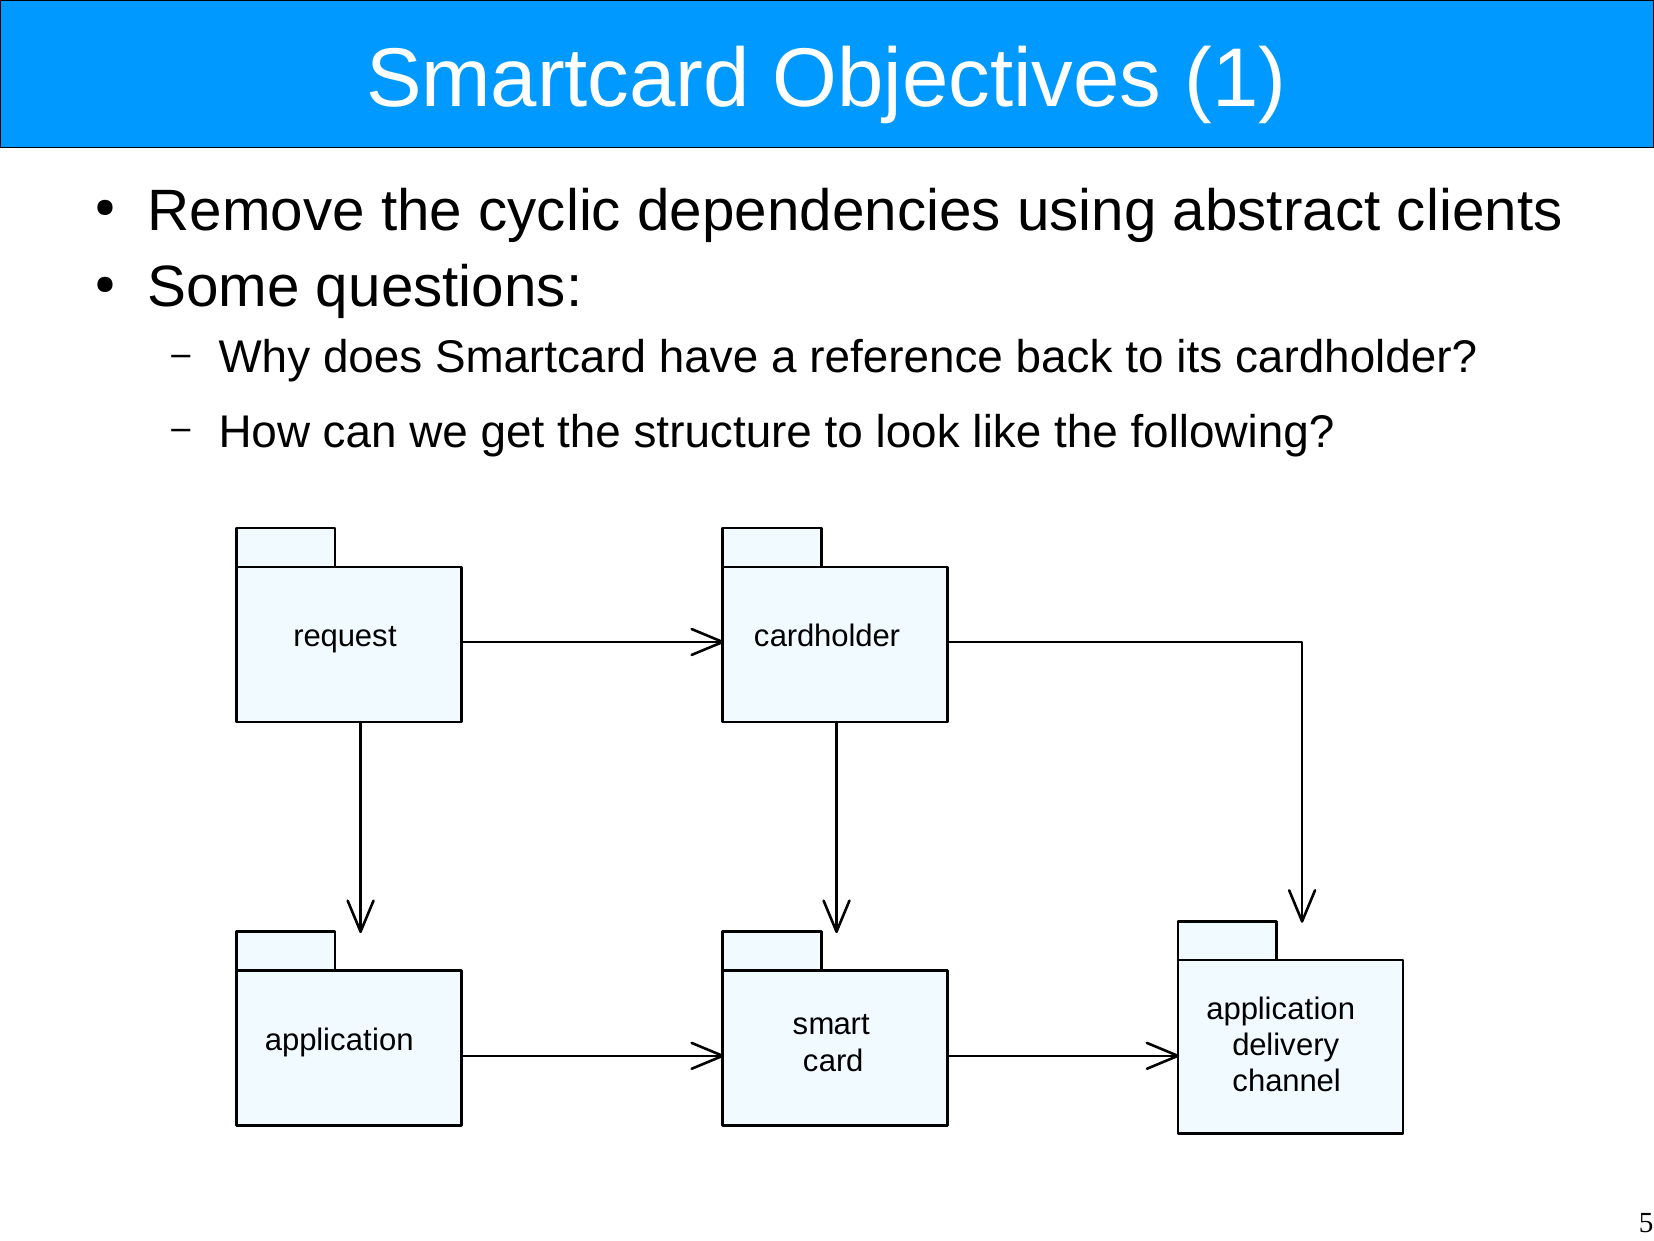

# Smartcard Objectives (1)
Remove the cyclic dependencies using abstract clients
Some questions:
Why does Smartcard have a reference back to its cardholder?
How can we get the structure to look like the following?
5